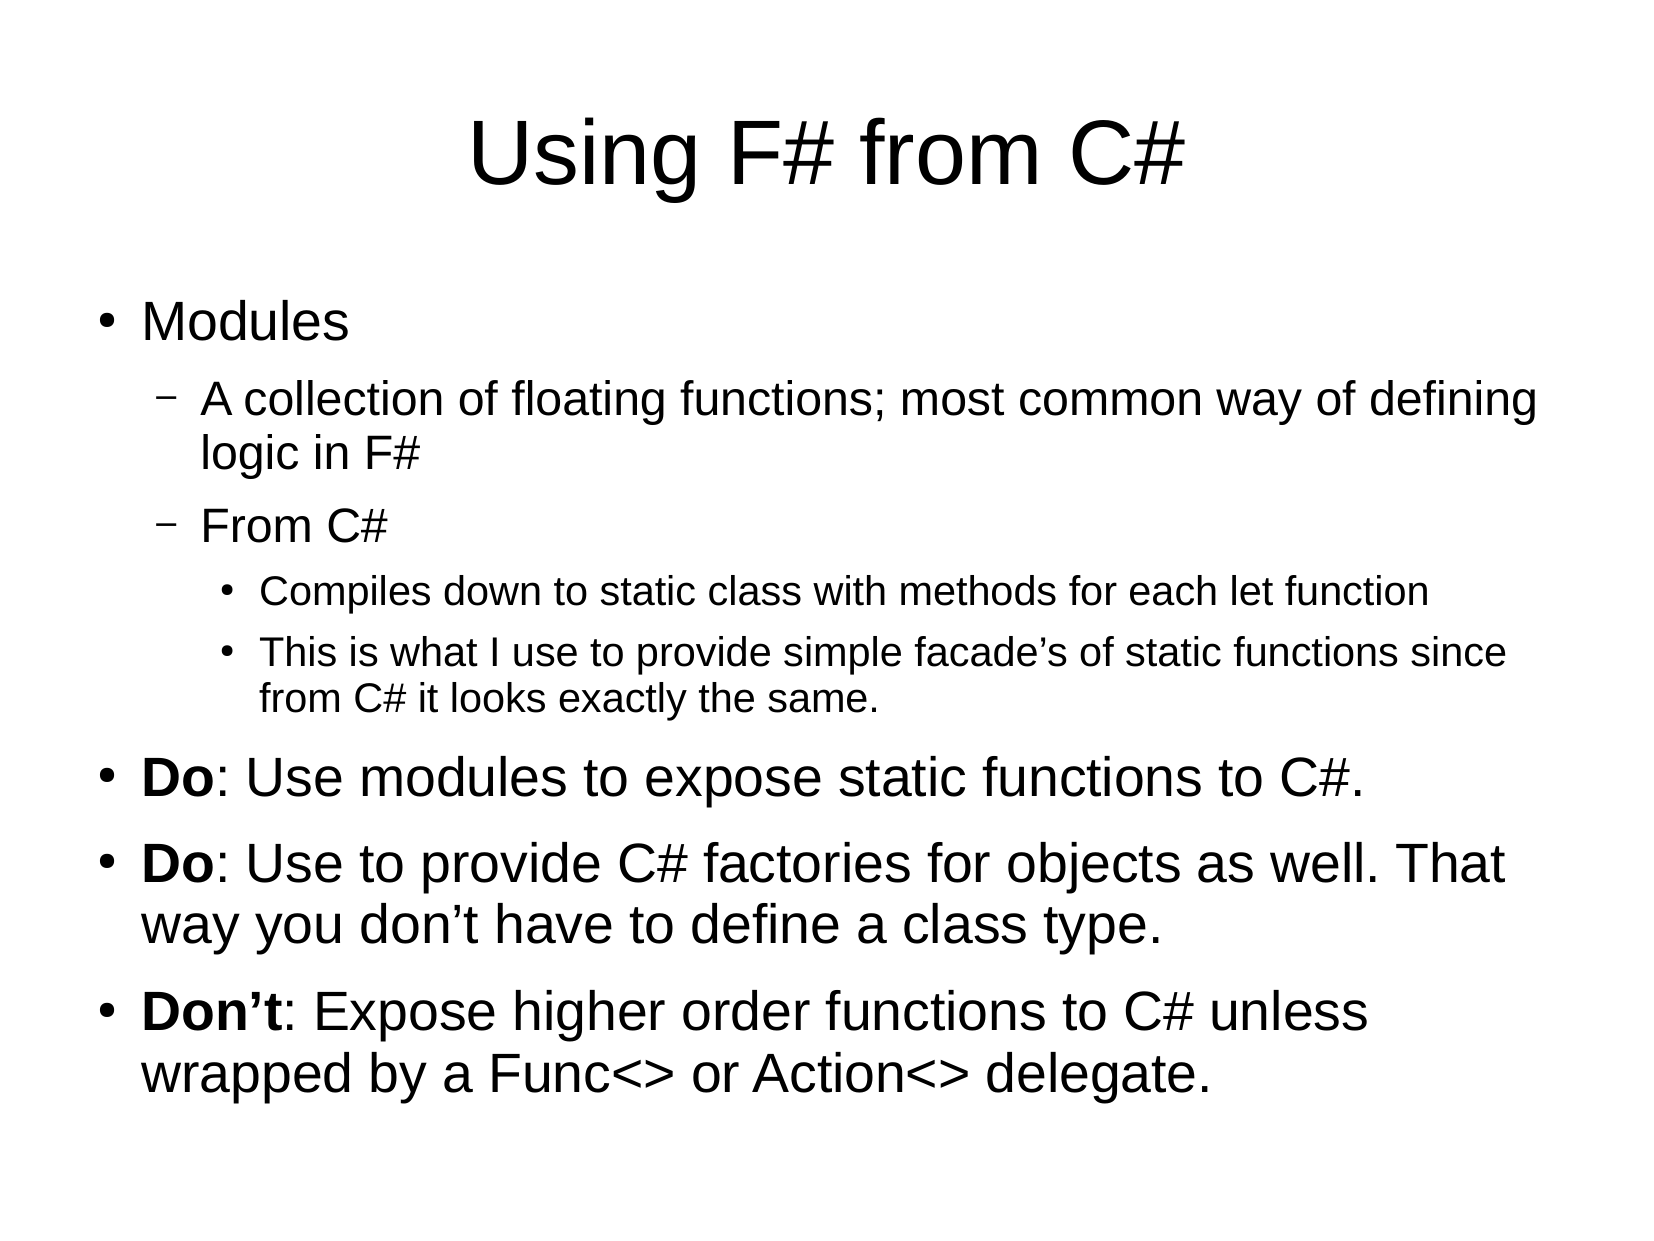

# Using F# from C#
Modules
A collection of floating functions; most common way of defining logic in F#
From C#
Compiles down to static class with methods for each let function
This is what I use to provide simple facade’s of static functions since from C# it looks exactly the same.
Do: Use modules to expose static functions to C#.
Do: Use to provide C# factories for objects as well. That way you don’t have to define a class type.
Don’t: Expose higher order functions to C# unless wrapped by a Func<> or Action<> delegate.